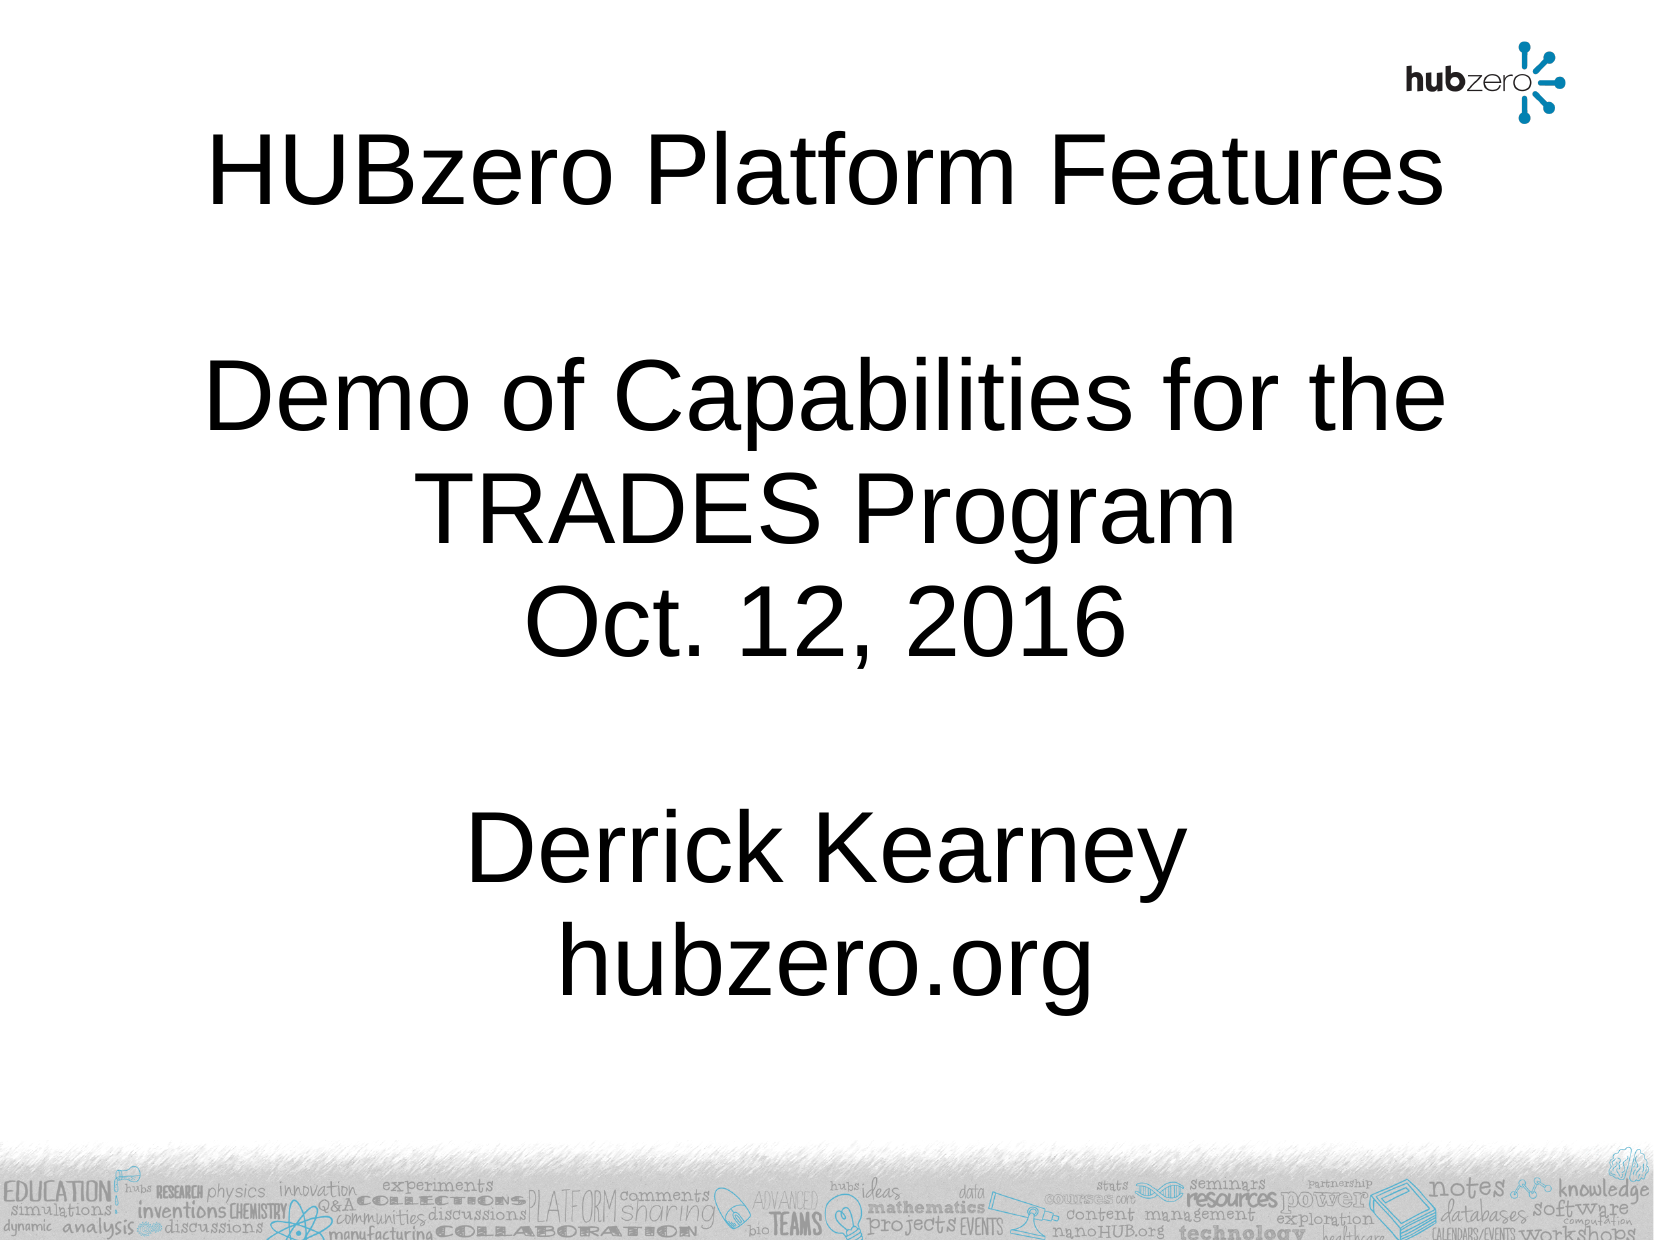

# HUBzero Platform Features Demo of Capabilities for the TRADES Program Oct. 12, 2016 Derrick Kearney hubzero.org